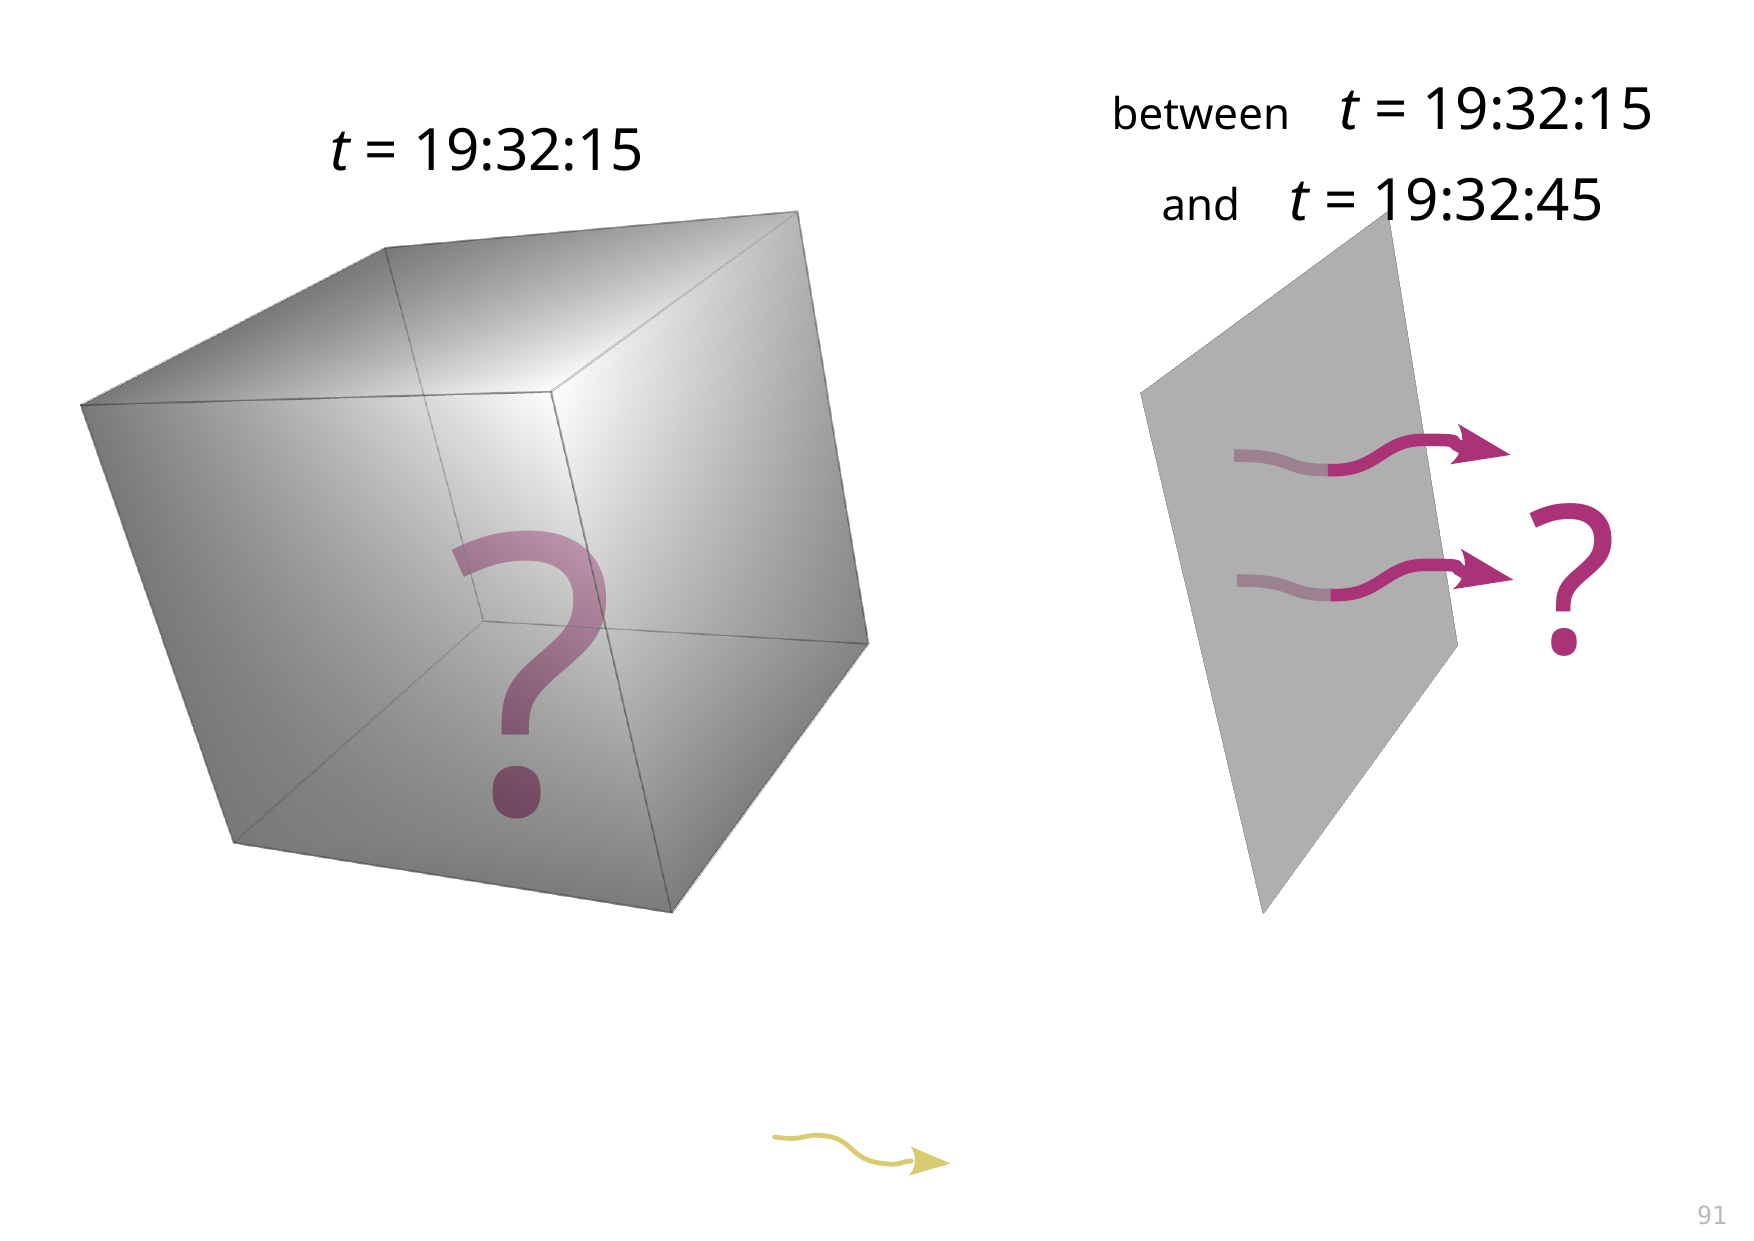

between t = 19:32:15
and t = 19:32:45
t = 19:32:15
?
?